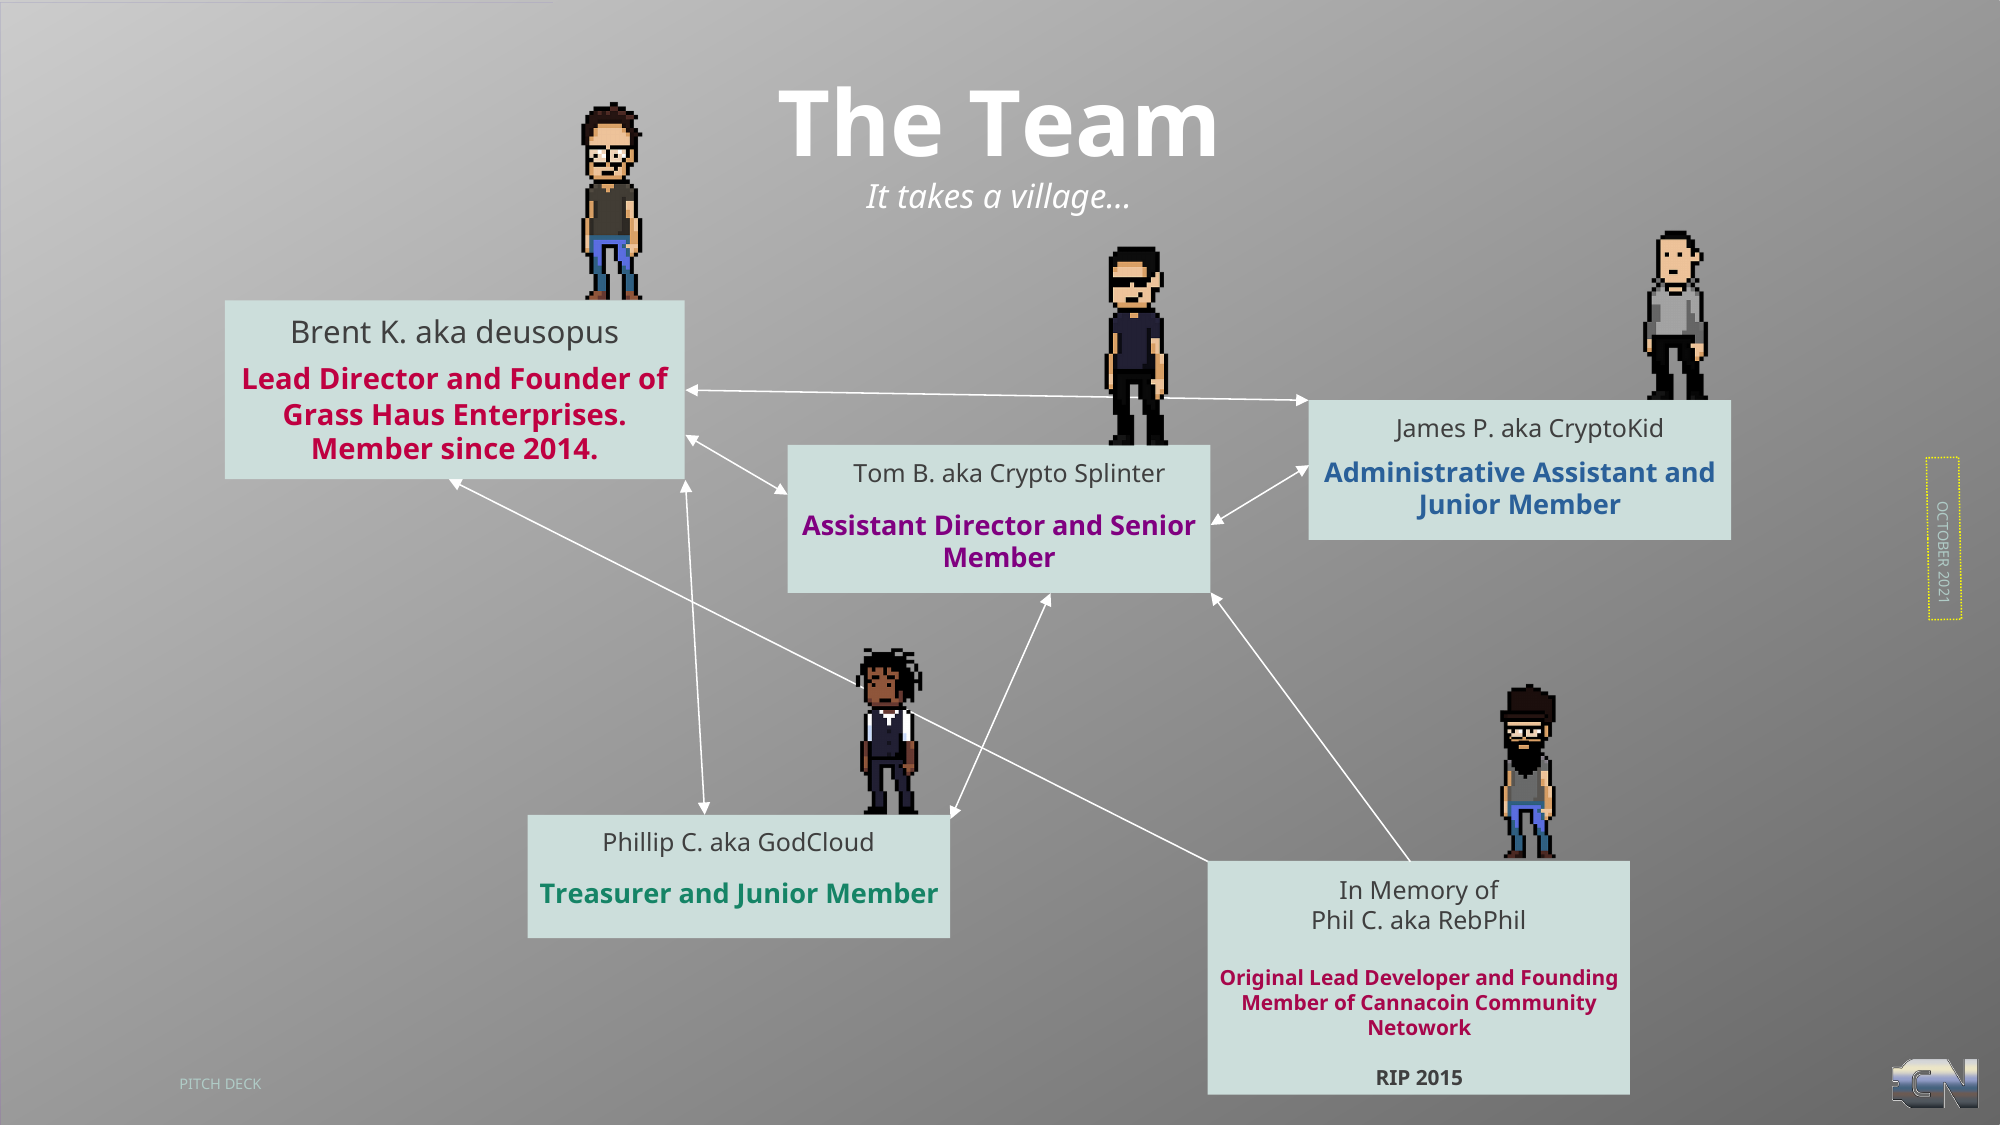

The Team
It takes a village...
Brent K. aka deusopus
Lead Director and Founder of Grass Haus Enterprises. Member since 2014.
Administrative Assistant and Junior Member
James P. aka CryptoKid
Assistant Director and Senior Member
Tom B. aka Crypto Splinter
OCTOBER 2021
Phillip C. aka GodCloud
Treasurer and Junior Member
In Memory of
Phil C. aka RebPhil
Original Lead Developer and Founding Member of Cannacoin Community Netowork
RIP 2015
PITCH DECK